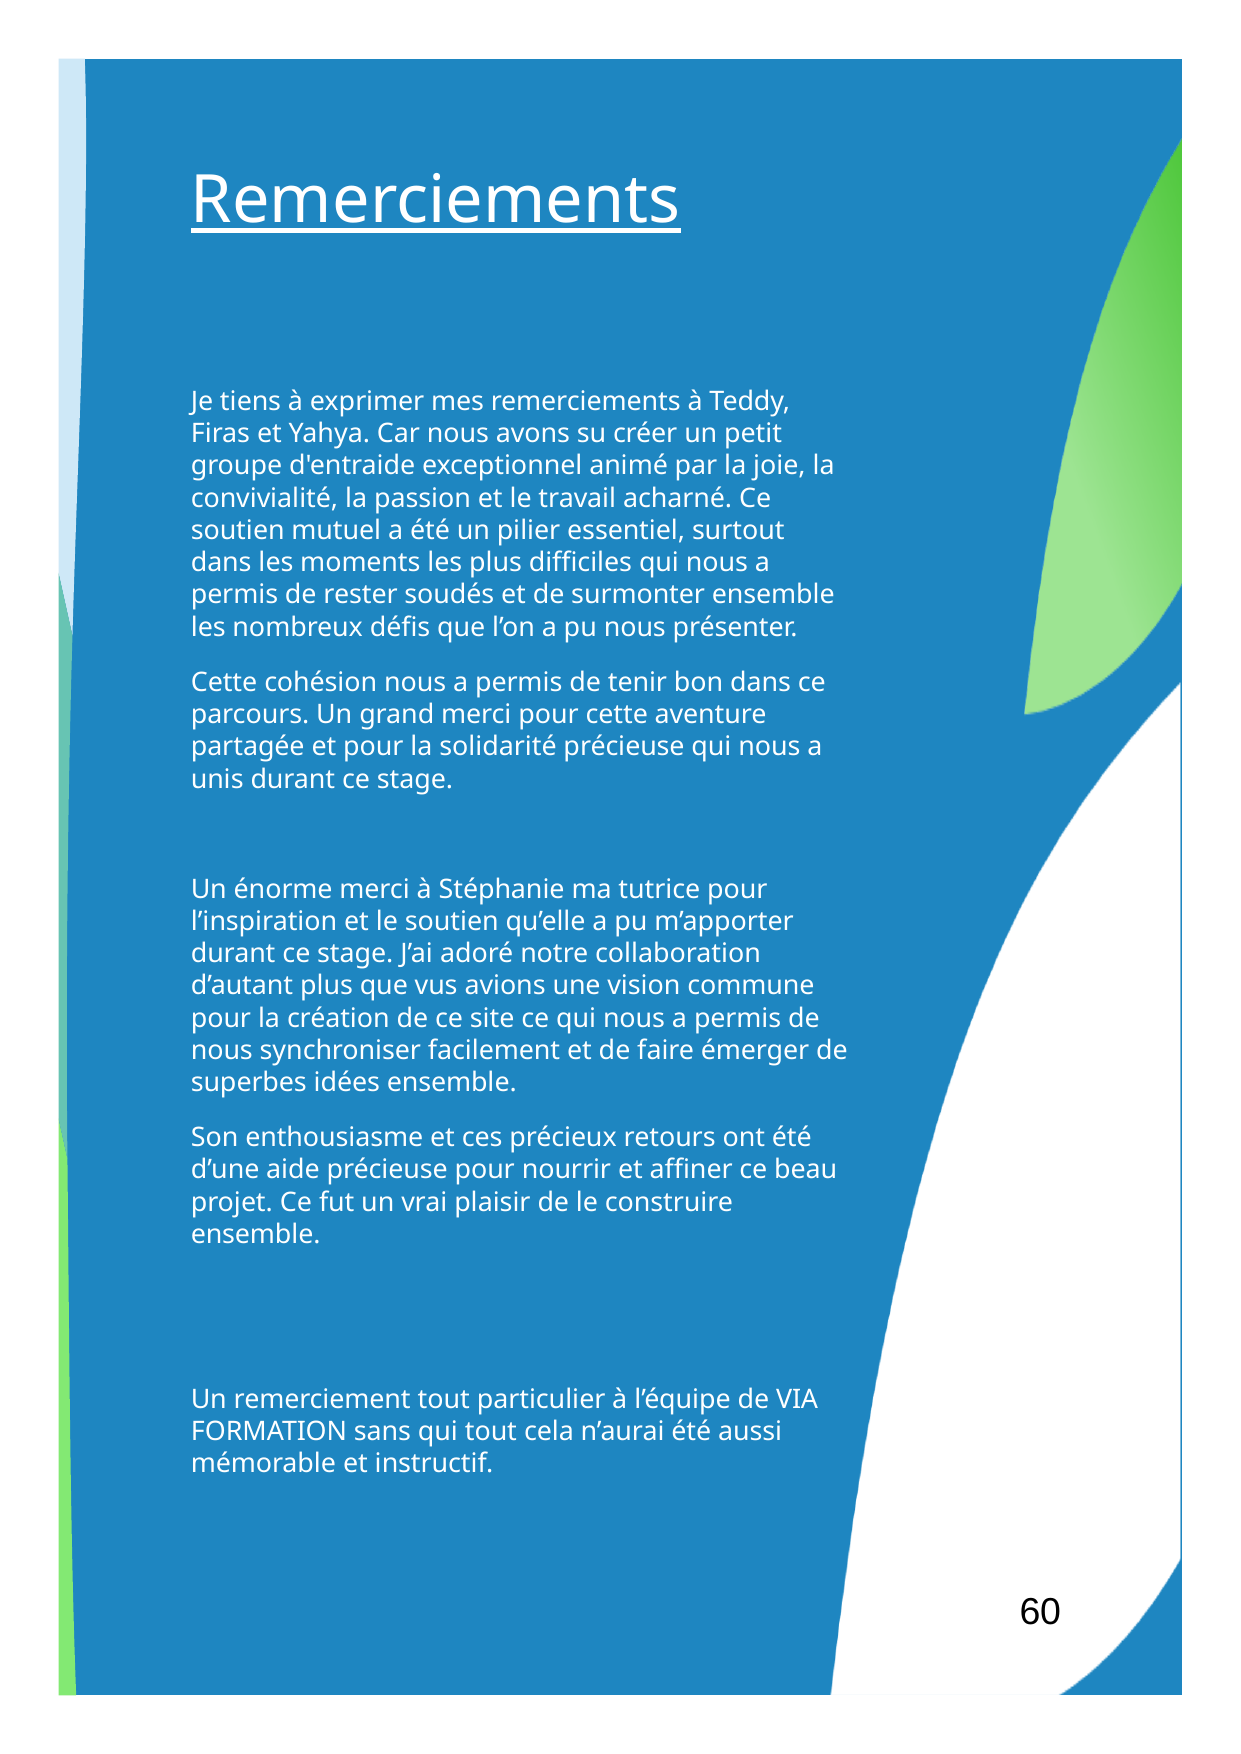

Remerciements
Je tiens à exprimer mes remerciements à Teddy, Firas et Yahya. Car nous avons su créer un petit groupe d'entraide exceptionnel animé par la joie, la convivialité, la passion et le travail acharné. Ce soutien mutuel a été un pilier essentiel, surtout dans les moments les plus difficiles qui nous a permis de rester soudés et de surmonter ensemble les nombreux défis que l’on a pu nous présenter.
Cette cohésion nous a permis de tenir bon dans ce parcours. Un grand merci pour cette aventure partagée et pour la solidarité précieuse qui nous a unis durant ce stage.
Un énorme merci à Stéphanie ma tutrice pour l’inspiration et le soutien qu’elle a pu m’apporter durant ce stage. J’ai adoré notre collaboration d’autant plus que vus avions une vision commune pour la création de ce site ce qui nous a permis de nous synchroniser facilement et de faire émerger de superbes idées ensemble.
Son enthousiasme et ces précieux retours ont été d’une aide précieuse pour nourrir et affiner ce beau projet. Ce fut un vrai plaisir de le construire ensemble.
Un remerciement tout particulier à l’équipe de VIA FORMATION sans qui tout cela n’aurai été aussi mémorable et instructif.